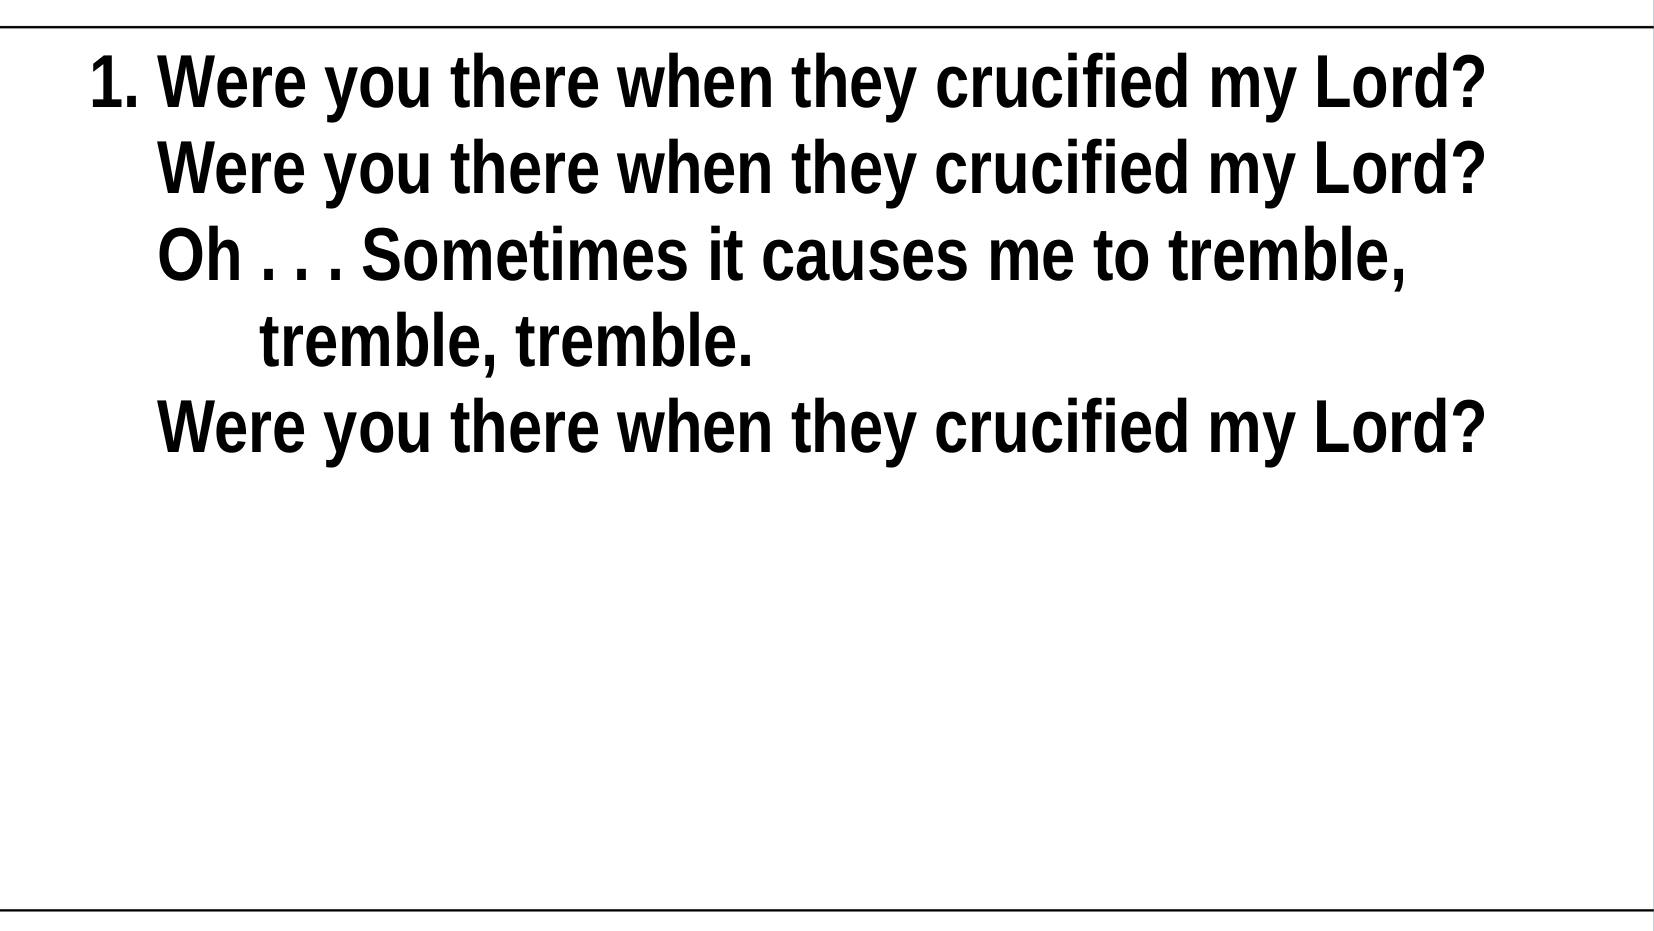

1. Were you there when they crucified my Lord?
 Were you there when they crucified my Lord?
 Oh . . . Sometimes it causes me to tremble,
 tremble, tremble.
 Were you there when they crucified my Lord?